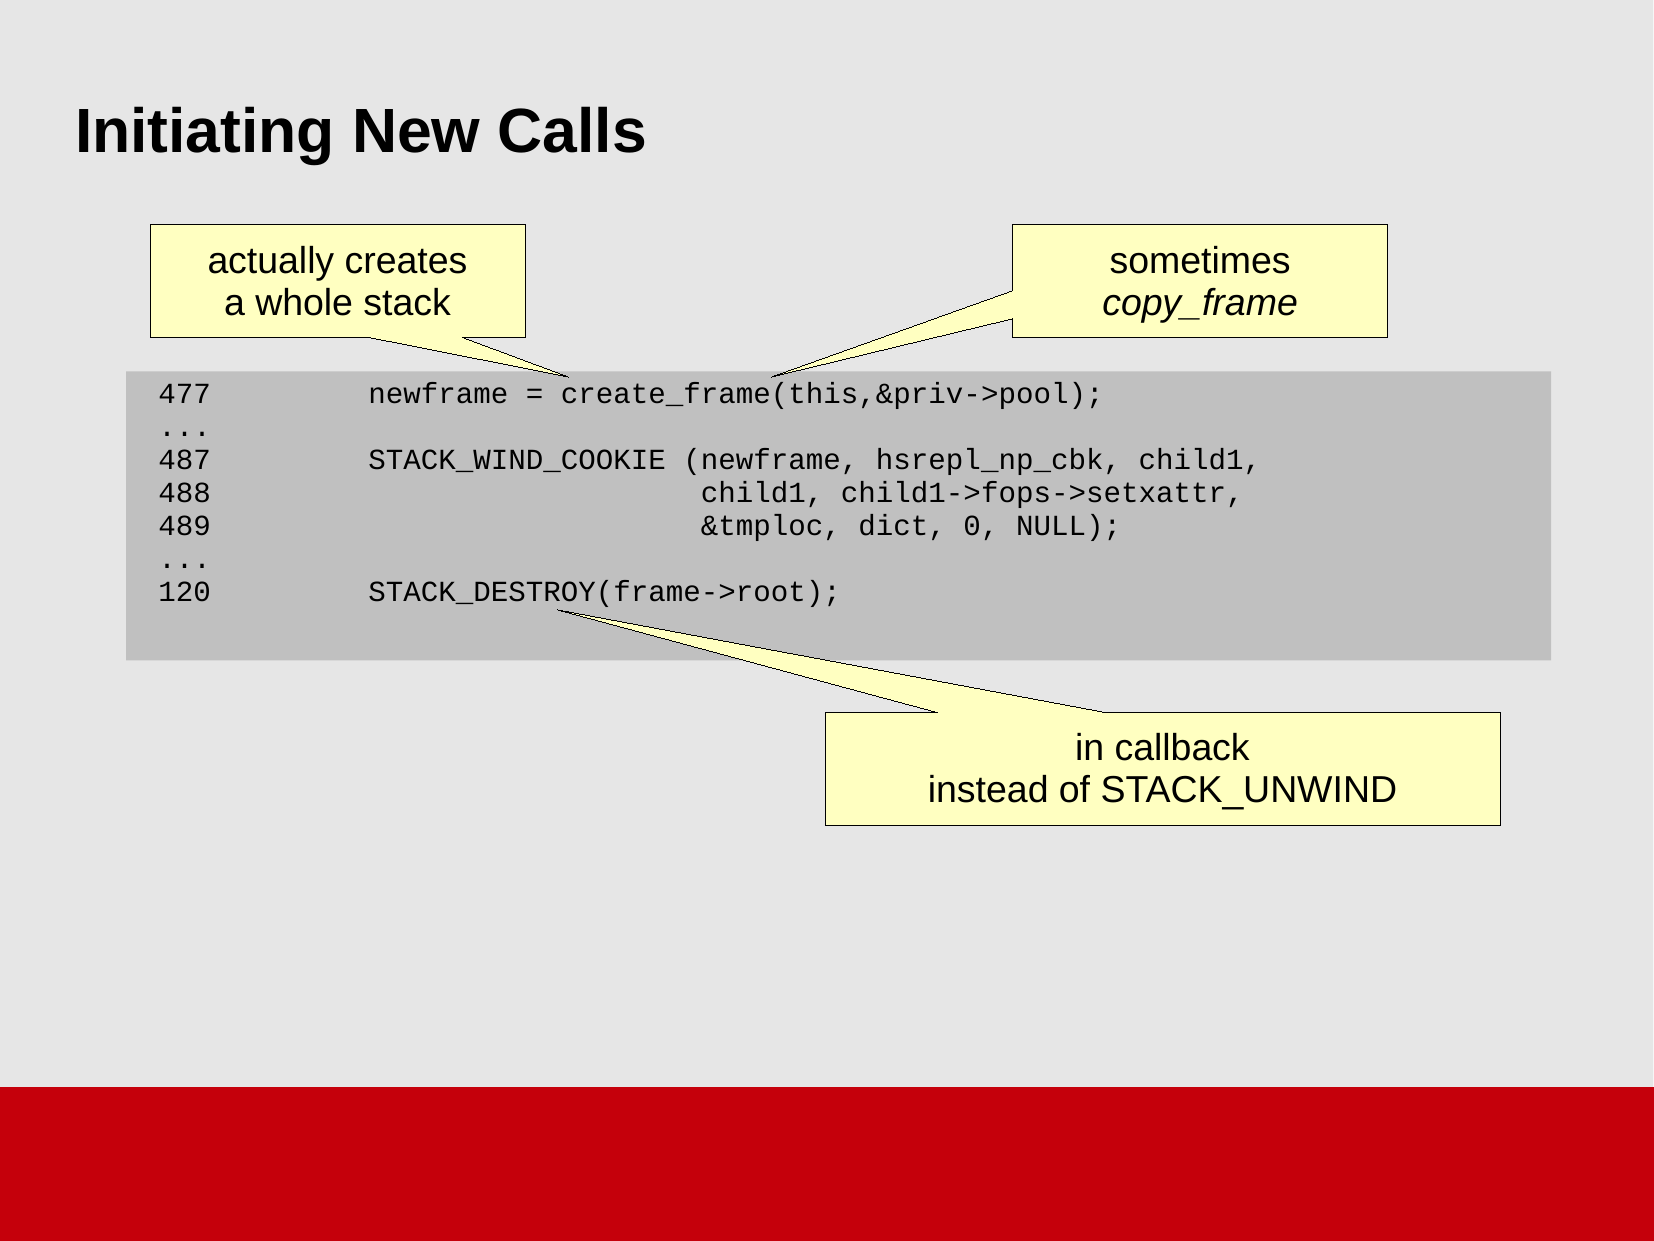

# Initiating New Calls
actually creates
a whole stack
sometimes
copy_frame
 477 newframe = create_frame(this,&priv->pool);
 ...
 487 STACK_WIND_COOKIE (newframe, hsrepl_np_cbk, child1,
 488 child1, child1->fops->setxattr,
 489 &tmploc, dict, 0, NULL);
 ...
 120 STACK_DESTROY(frame->root);
in callback
instead of STACK_UNWIND